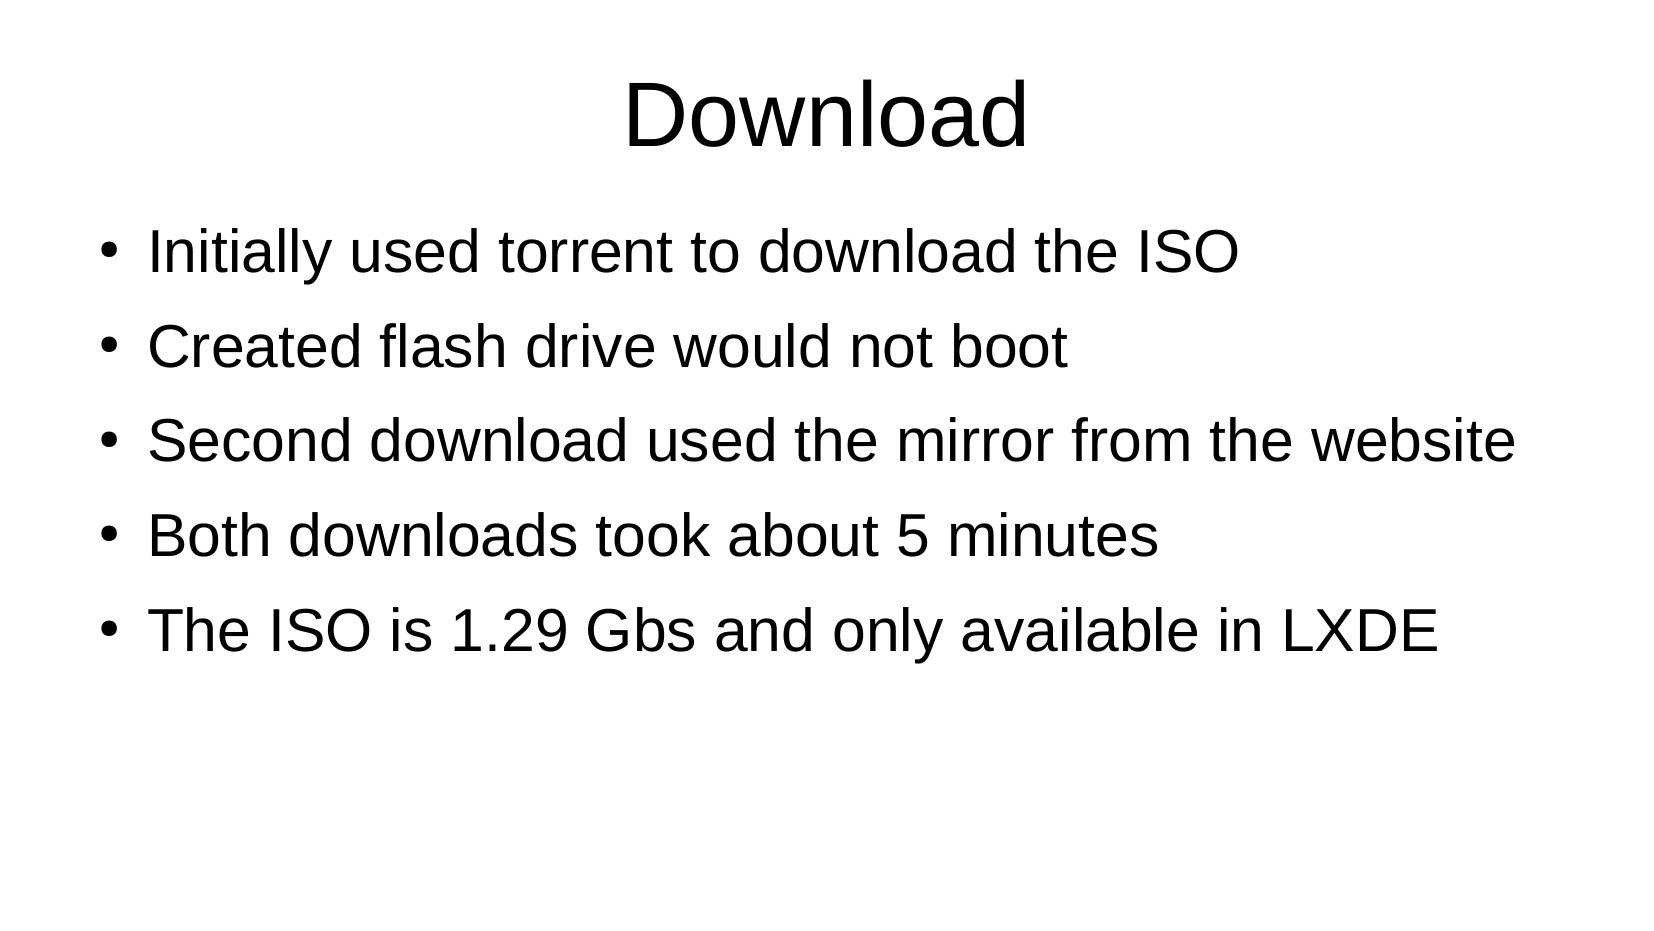

# Download
Initially used torrent to download the ISO
Created flash drive would not boot
Second download used the mirror from the website
Both downloads took about 5 minutes
The ISO is 1.29 Gbs and only available in LXDE